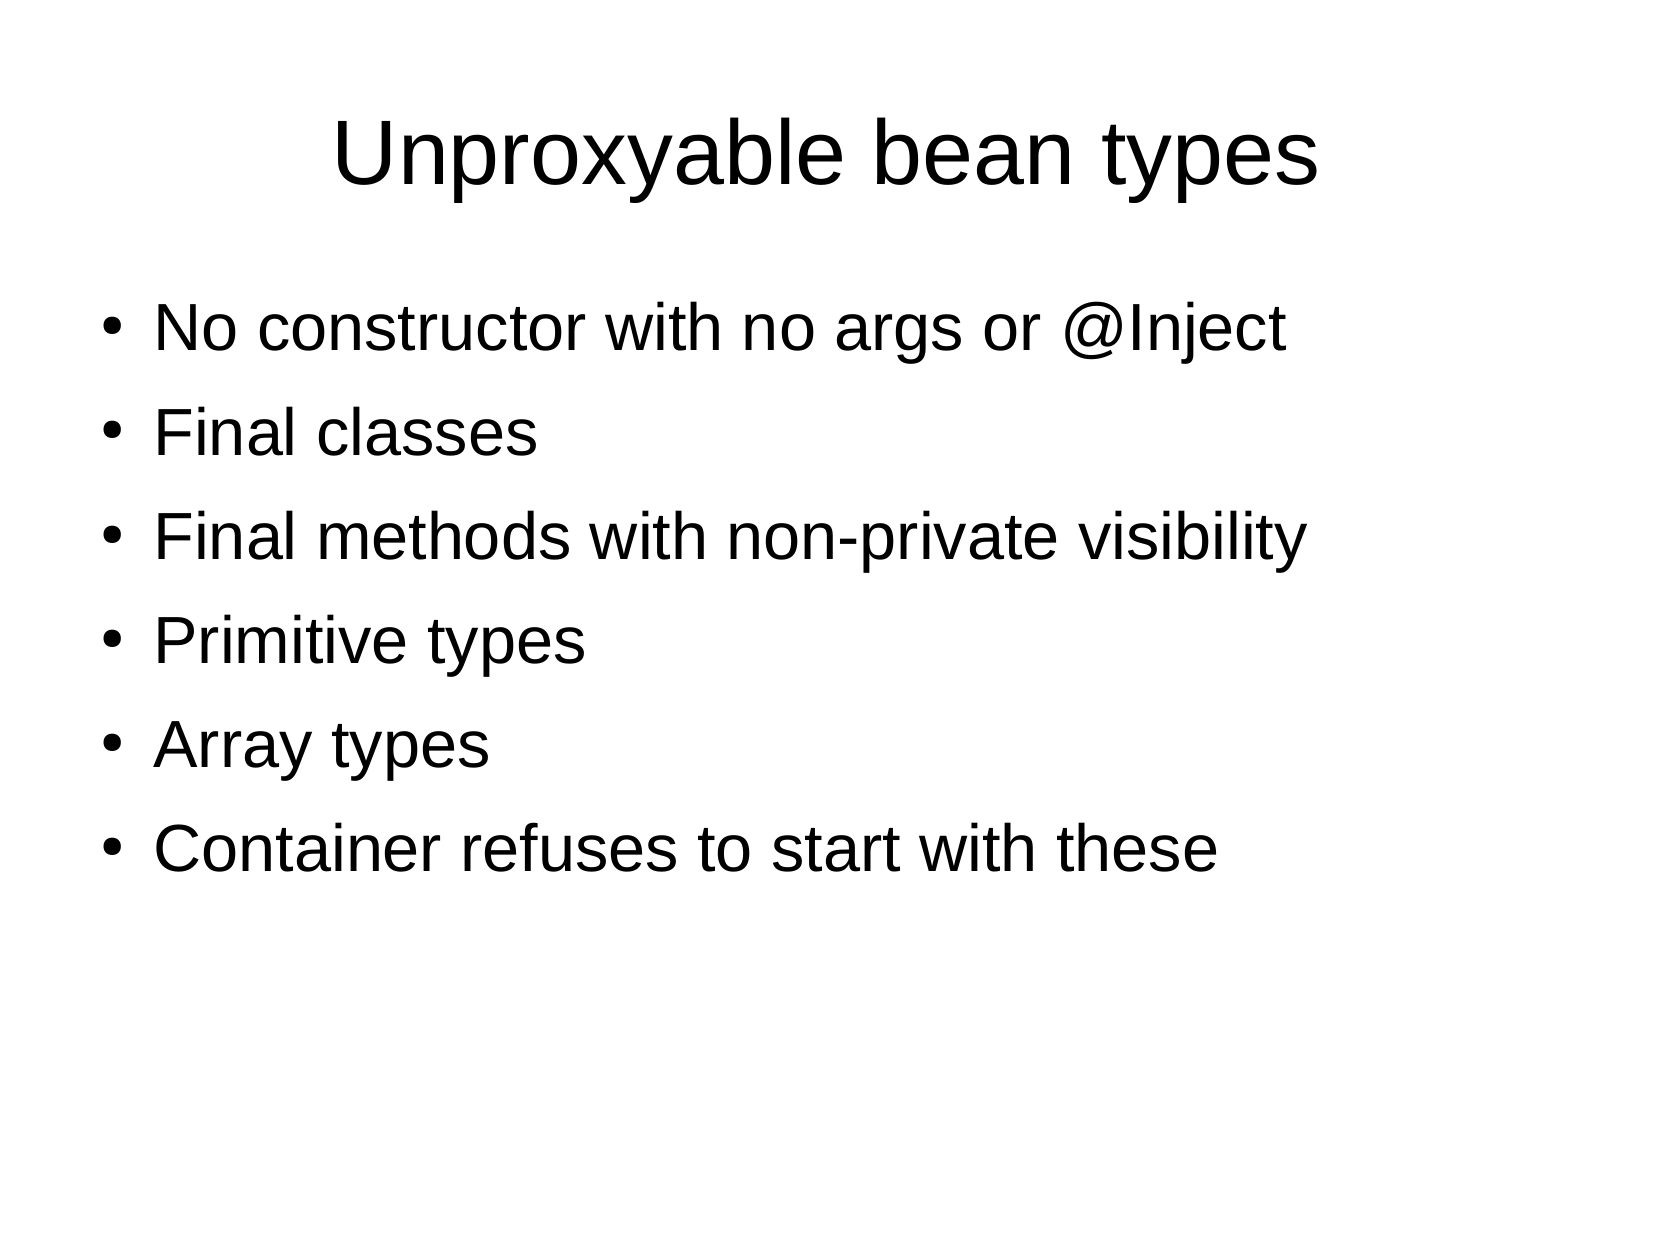

# Unproxyable bean types
No constructor with no args or @Inject
Final classes
Final methods with non-private visibility
Primitive types
Array types
Container refuses to start with these